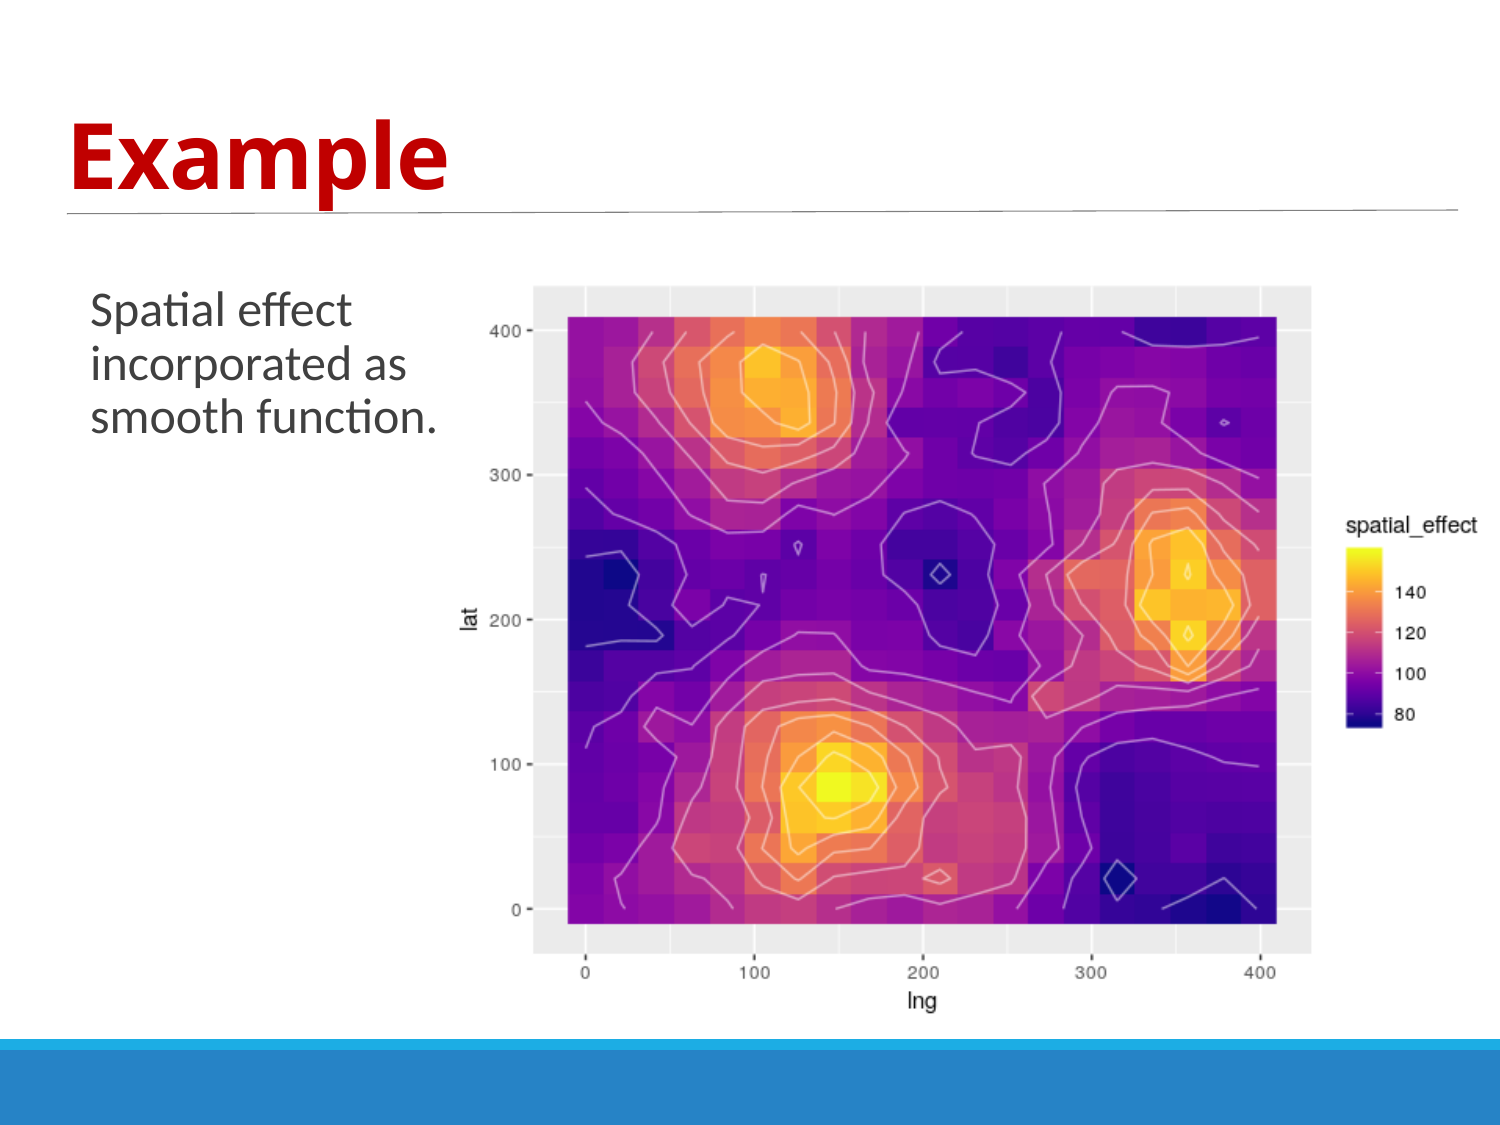

# Example
Spatial effect incorporated as smooth function.